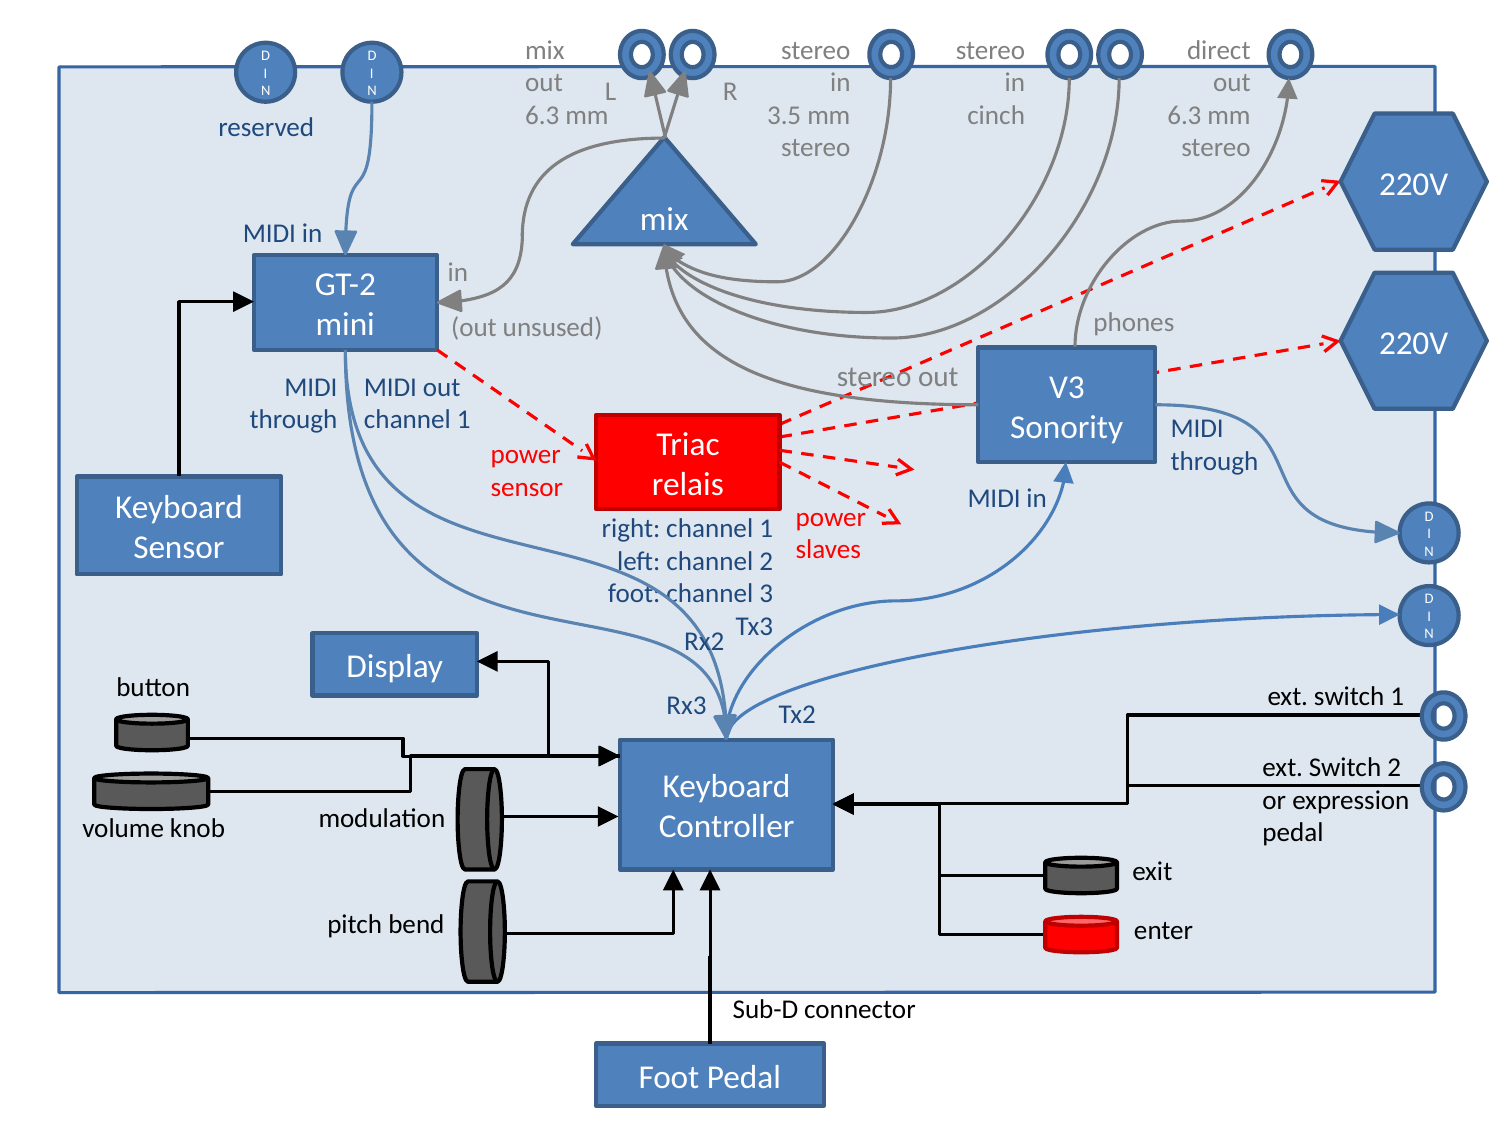

mix
out
6.3 mm
stereo
in
3.5 mm
stereo
stereo
in
cinch
direct
out
6.3 mm
stereo
L
R
DIN
DIN
reserved
220V
mix
MIDI in
in
GT-2
mini
220V
phones
(out unsused)
V3
Sonority
stereo out
MIDI
through
MIDI out
channel 1
MIDI
through
Triac
relais
power
sensor
MIDI in
Keyboard
Sensor
power
slaves
right: channel 1
left: channel 2
foot: channel 3
Tx3
DIN
DIN
Rx2
Display
button
ext. switch 1
Rx3
Tx2
Keyboard
Controller
ext. Switch 2
or expression
pedal
modulation
volume knob
exit
pitch bend
enter
Sub-D connector
Foot Pedal